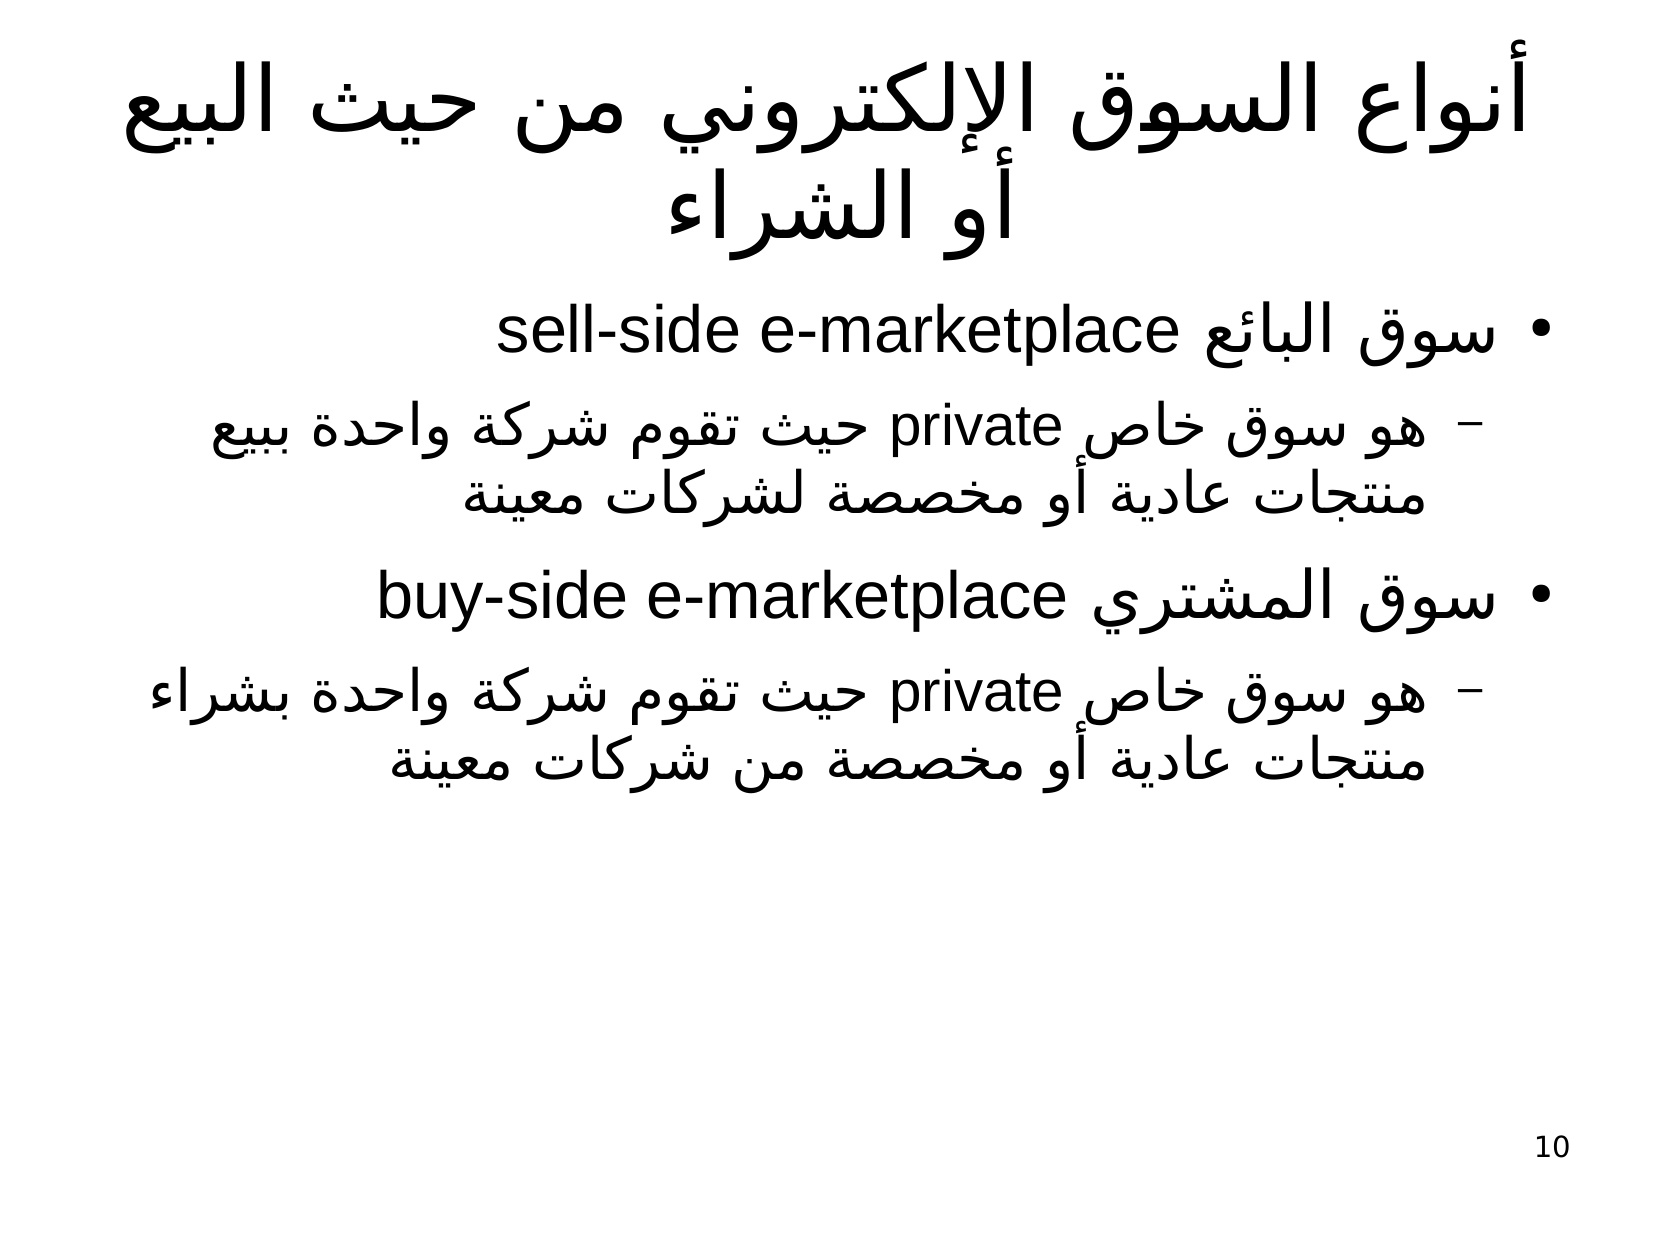

# أنواع السوق الإلكتروني من حيث البيع أو الشراء
سوق البائع sell-side e-marketplace
هو سوق خاص private حيث تقوم شركة واحدة ببيع منتجات عادية أو مخصصة لشركات معينة
سوق المشتري buy-side e-marketplace
هو سوق خاص private حيث تقوم شركة واحدة بشراء منتجات عادية أو مخصصة من شركات معينة
10